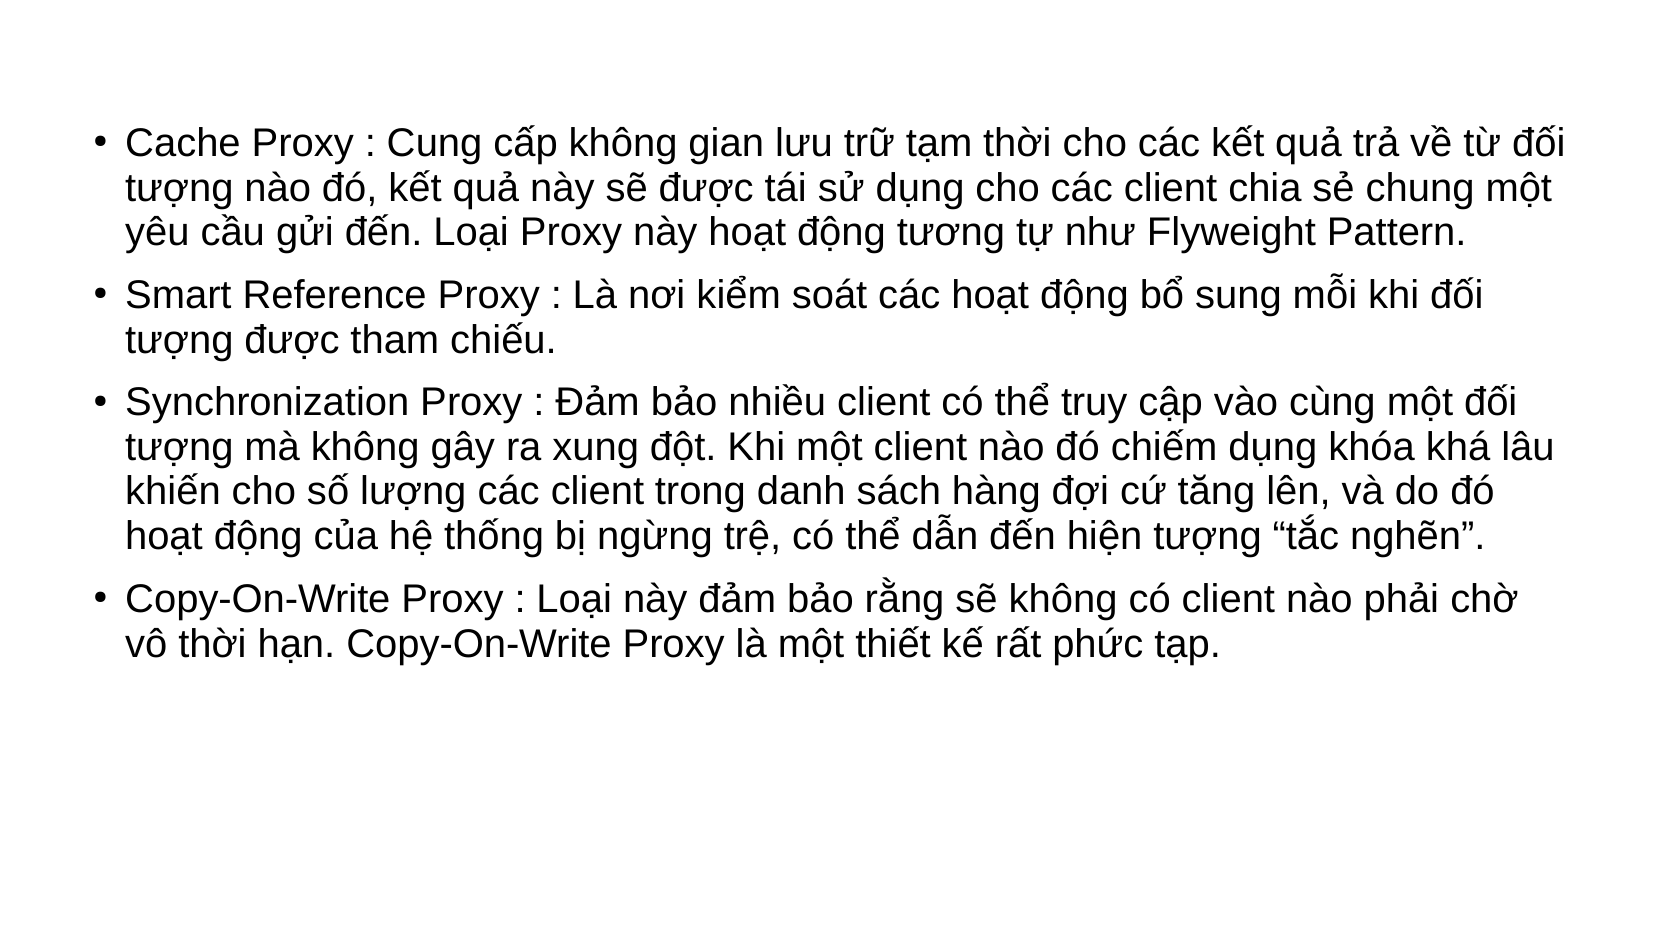

# Cache Proxy : Cung cấp không gian lưu trữ tạm thời cho các kết quả trả về từ đối tượng nào đó, kết quả này sẽ được tái sử dụng cho các client chia sẻ chung một yêu cầu gửi đến. Loại Proxy này hoạt động tương tự như Flyweight Pattern.
Smart Reference Proxy : Là nơi kiểm soát các hoạt động bổ sung mỗi khi đối tượng được tham chiếu.
Synchronization Proxy : Đảm bảo nhiều client có thể truy cập vào cùng một đối tượng mà không gây ra xung đột. Khi một client nào đó chiếm dụng khóa khá lâu khiến cho số lượng các client trong danh sách hàng đợi cứ tăng lên, và do đó hoạt động của hệ thống bị ngừng trệ, có thể dẫn đến hiện tượng “tắc nghẽn”.
Copy-On-Write Proxy : Loại này đảm bảo rằng sẽ không có client nào phải chờ vô thời hạn. Copy-On-Write Proxy là một thiết kế rất phức tạp.